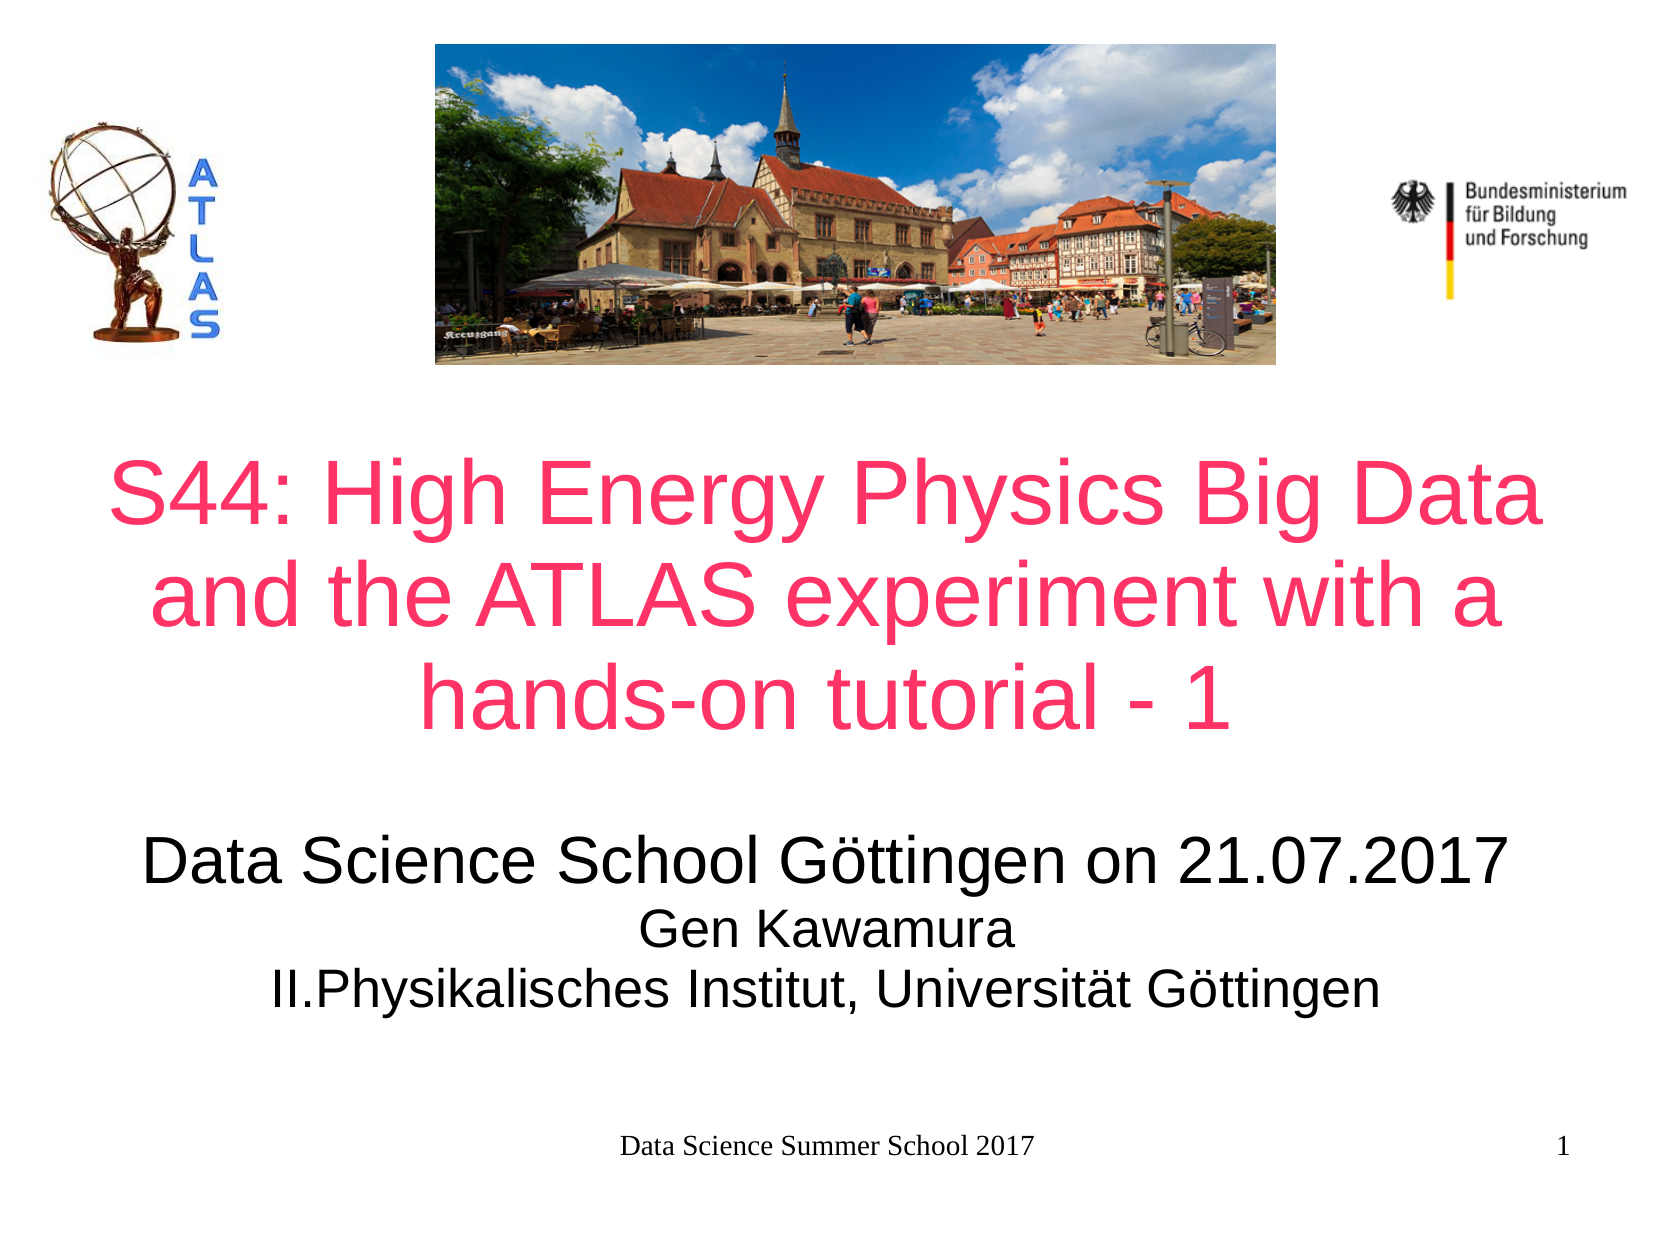

# S44: High Energy Physics Big Data and the ATLAS experiment with a hands-on tutorial - 1
Data Science School Göttingen on 21.07.2017
Gen Kawamura
II.Physikalisches Institut, Universität Göttingen
Data Science Summer School 2017
1